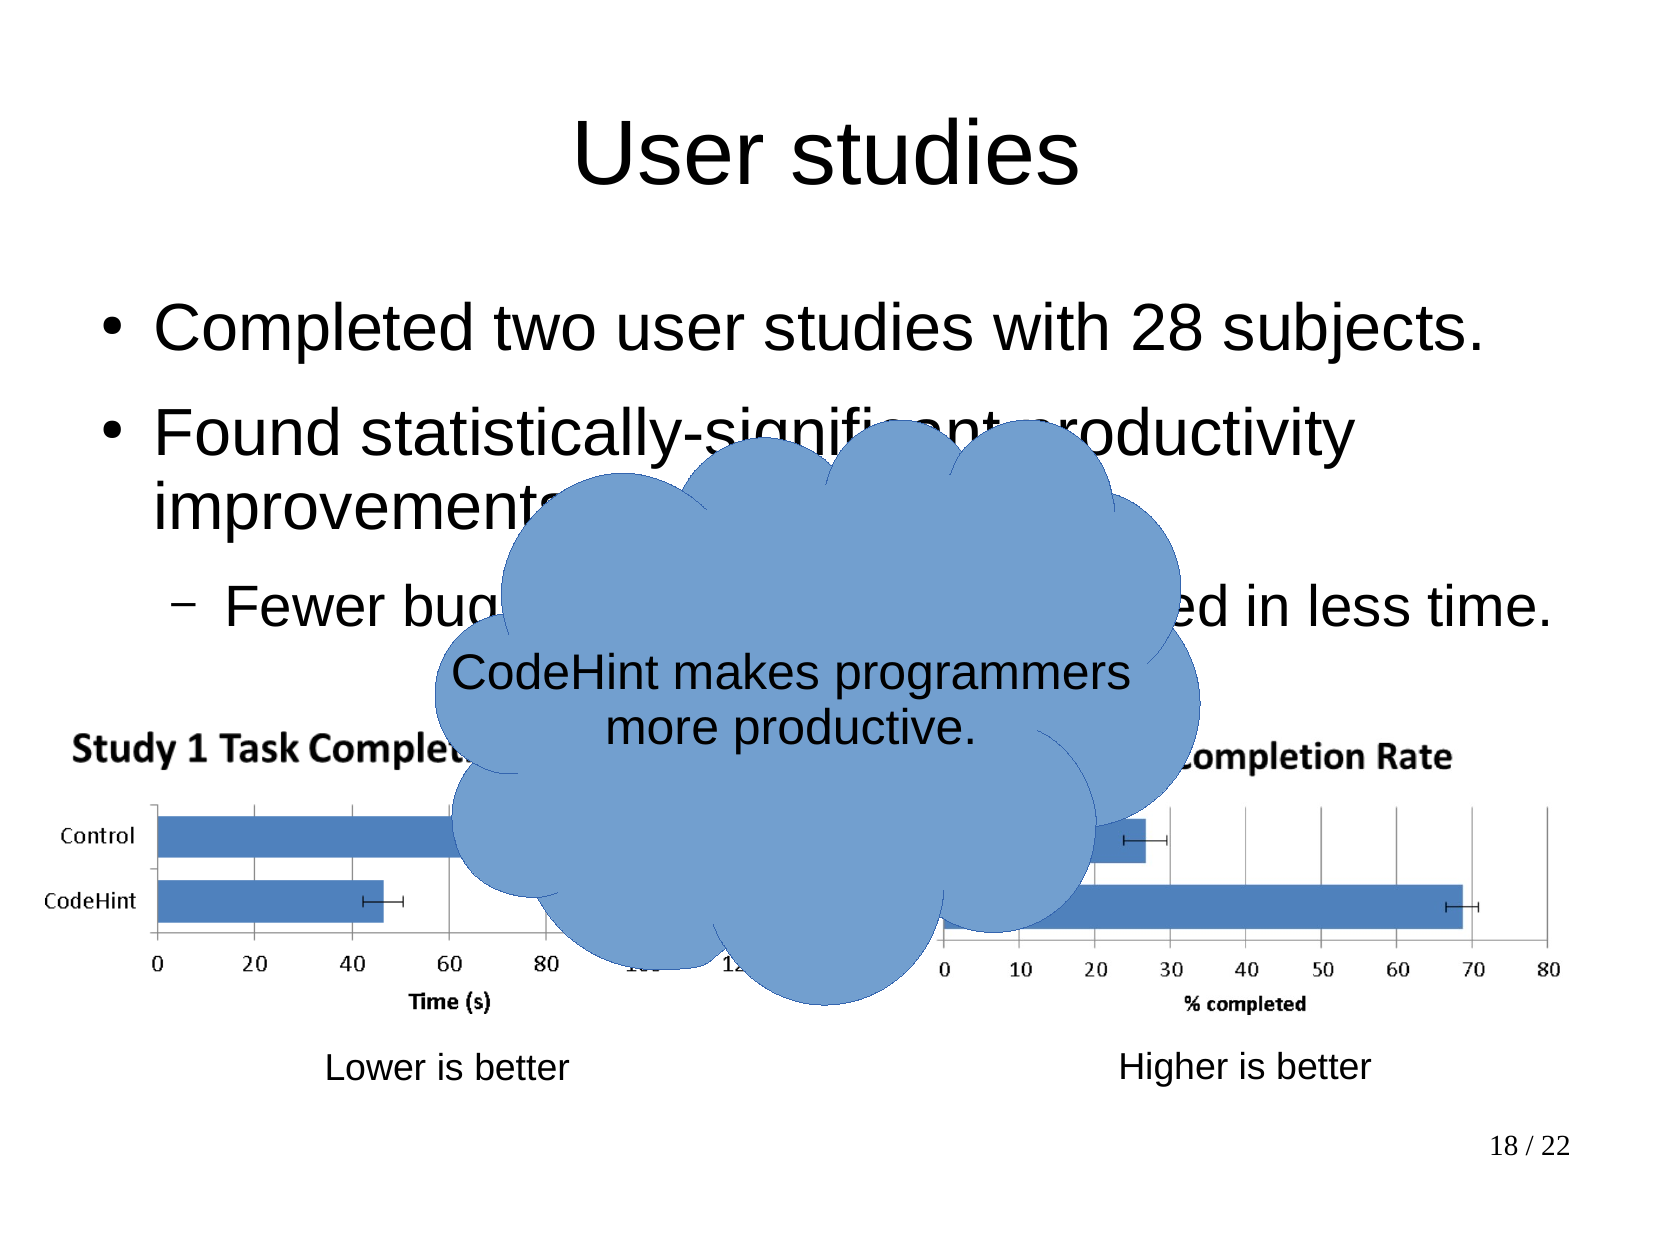

# User studies
Completed two user studies with 28 subjects.
Found statistically-significant productivity improvements.
Fewer bugs and more tasks completed in less time.
CodeHint makes programmers
more productive.
Higher is better
Lower is better
18